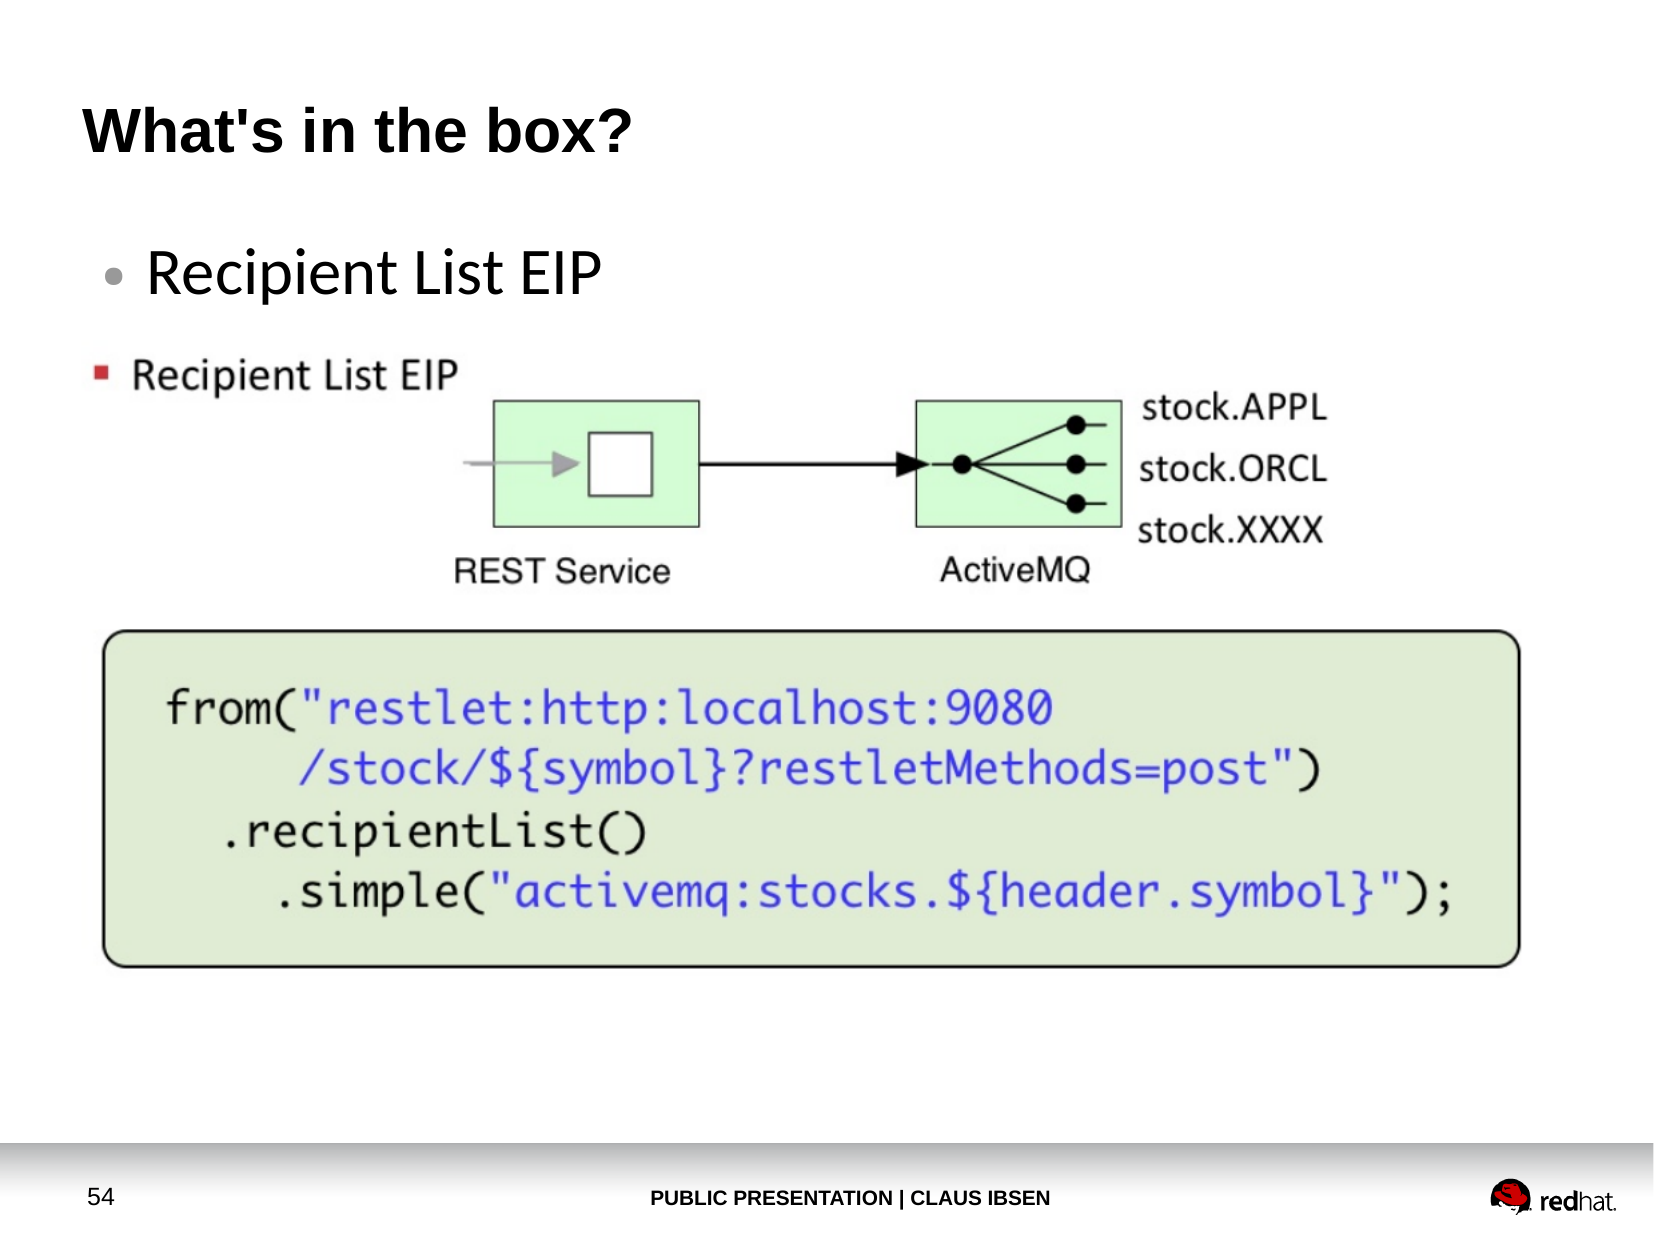

# What's in the box?
Recipient List EIP